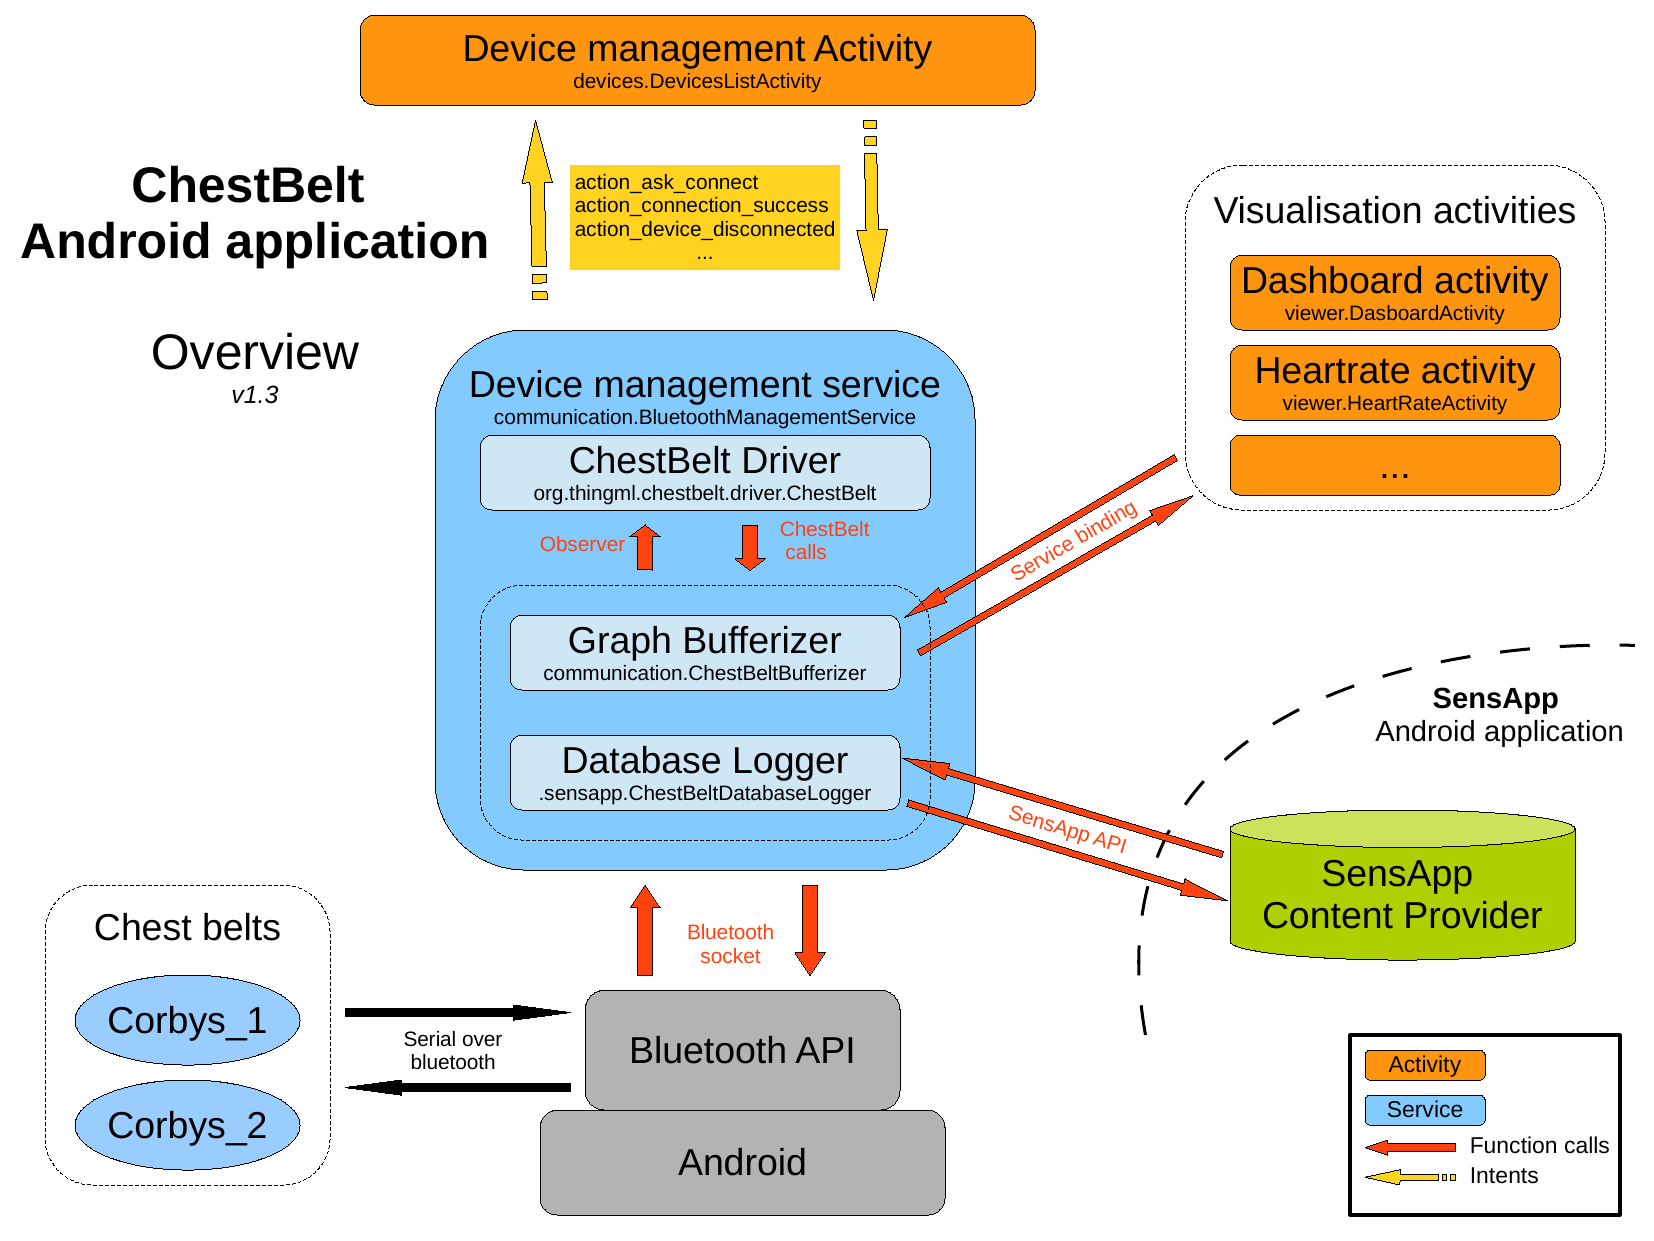

Device management Activity
devices.DevicesListActivity
ChestBelt
Android application
Overview
v1.3
action_ask_connect
action_connection_success
action_device_disconnected
...
Visualisation activities
Dashboard activity
viewer.DasboardActivity
Device management service
communication.BluetoothManagementService
Heartrate activity
viewer.HeartRateActivity
ChestBelt Driver
org.thingml.chestbelt.driver.ChestBelt
...
ChestBelt
 calls
Service binding
Observer
Graph Bufferizer
communication.ChestBeltBufferizer
SensApp
Android application
Database Logger
.sensapp.ChestBeltDatabaseLogger
SensApp
Content Provider
SensApp API
Chest belts
Bluetooth
socket
Corbys_1
Bluetooth API
Serial over bluetooth
Activity
Corbys_2
Service
Android
Function calls
Intents